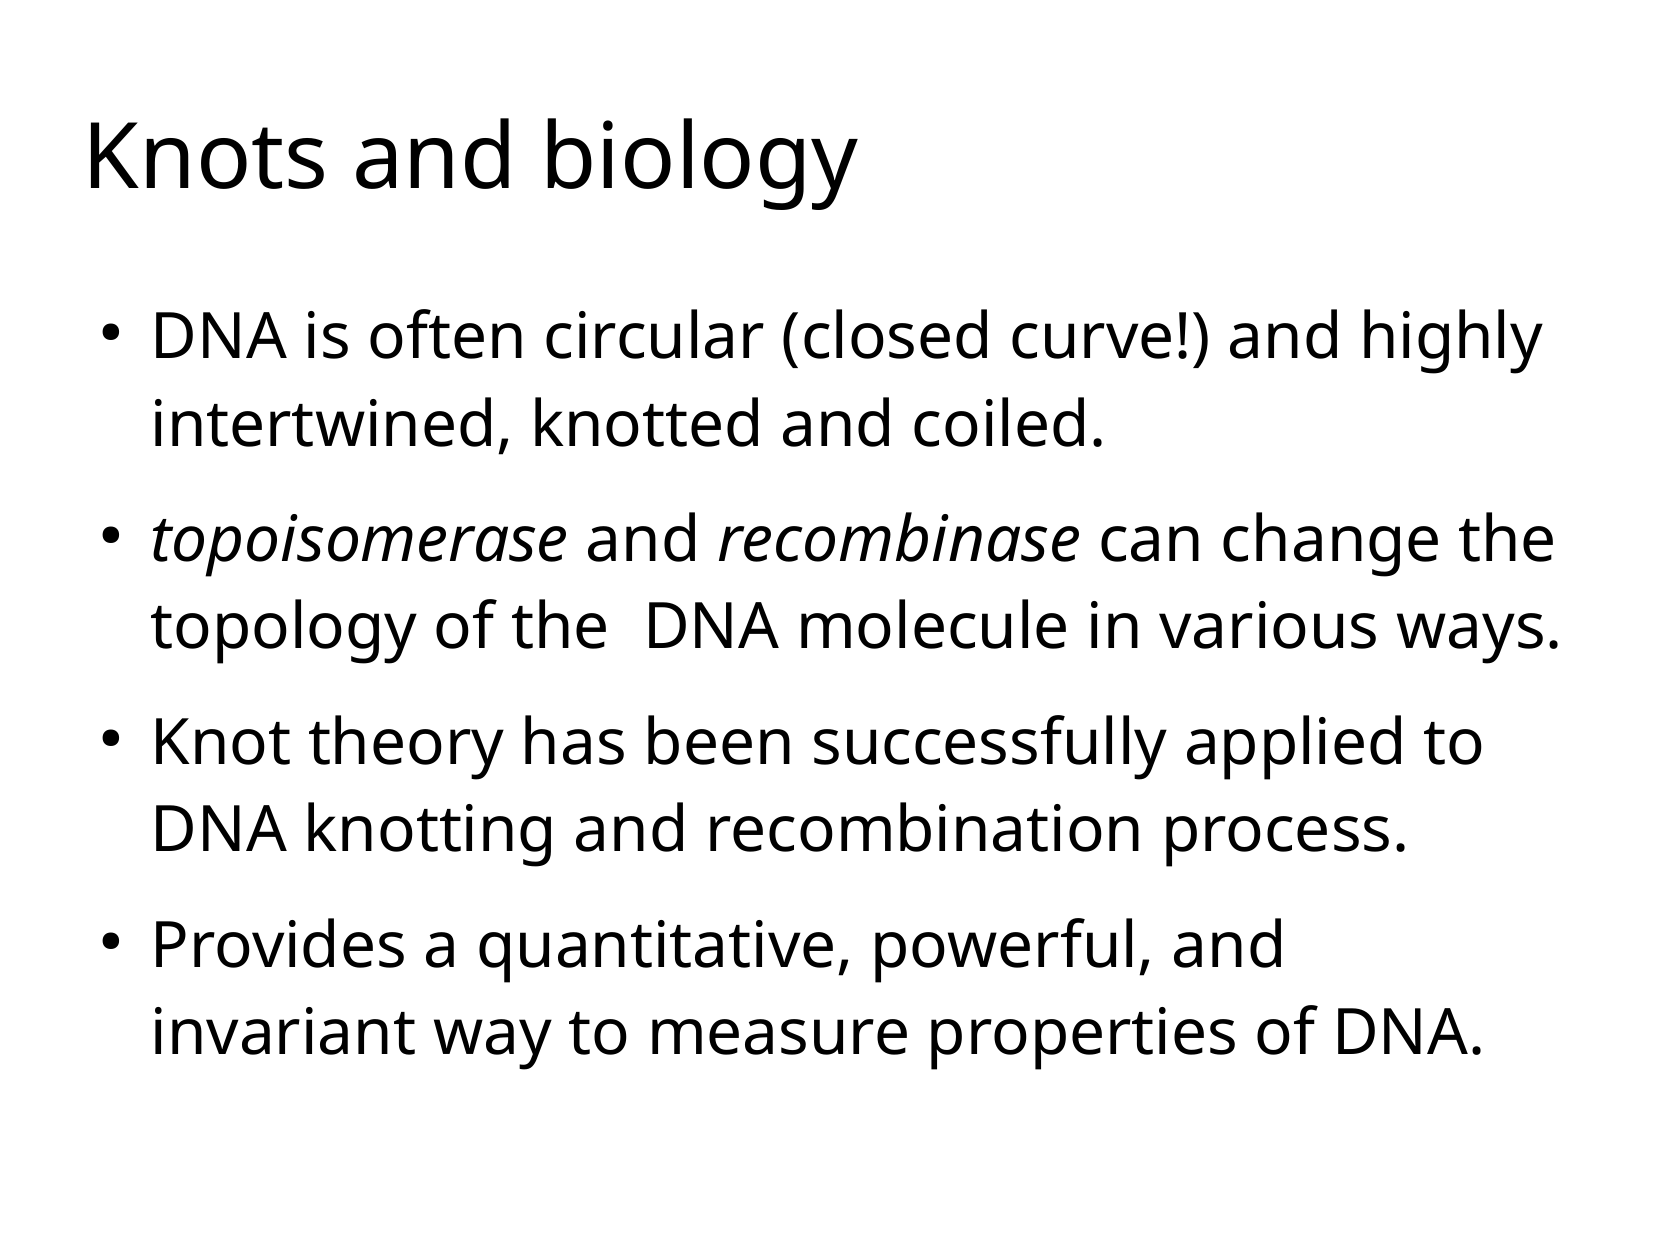

# Knots and biology
DNA is often circular (closed curve!) and highly intertwined, knotted and coiled.
topoisomerase and recombinase can change the topology of the DNA molecule in various ways.
Knot theory has been successfully applied to DNA knotting and recombination process.
Provides a quantitative, powerful, and invariant way to measure properties of DNA.